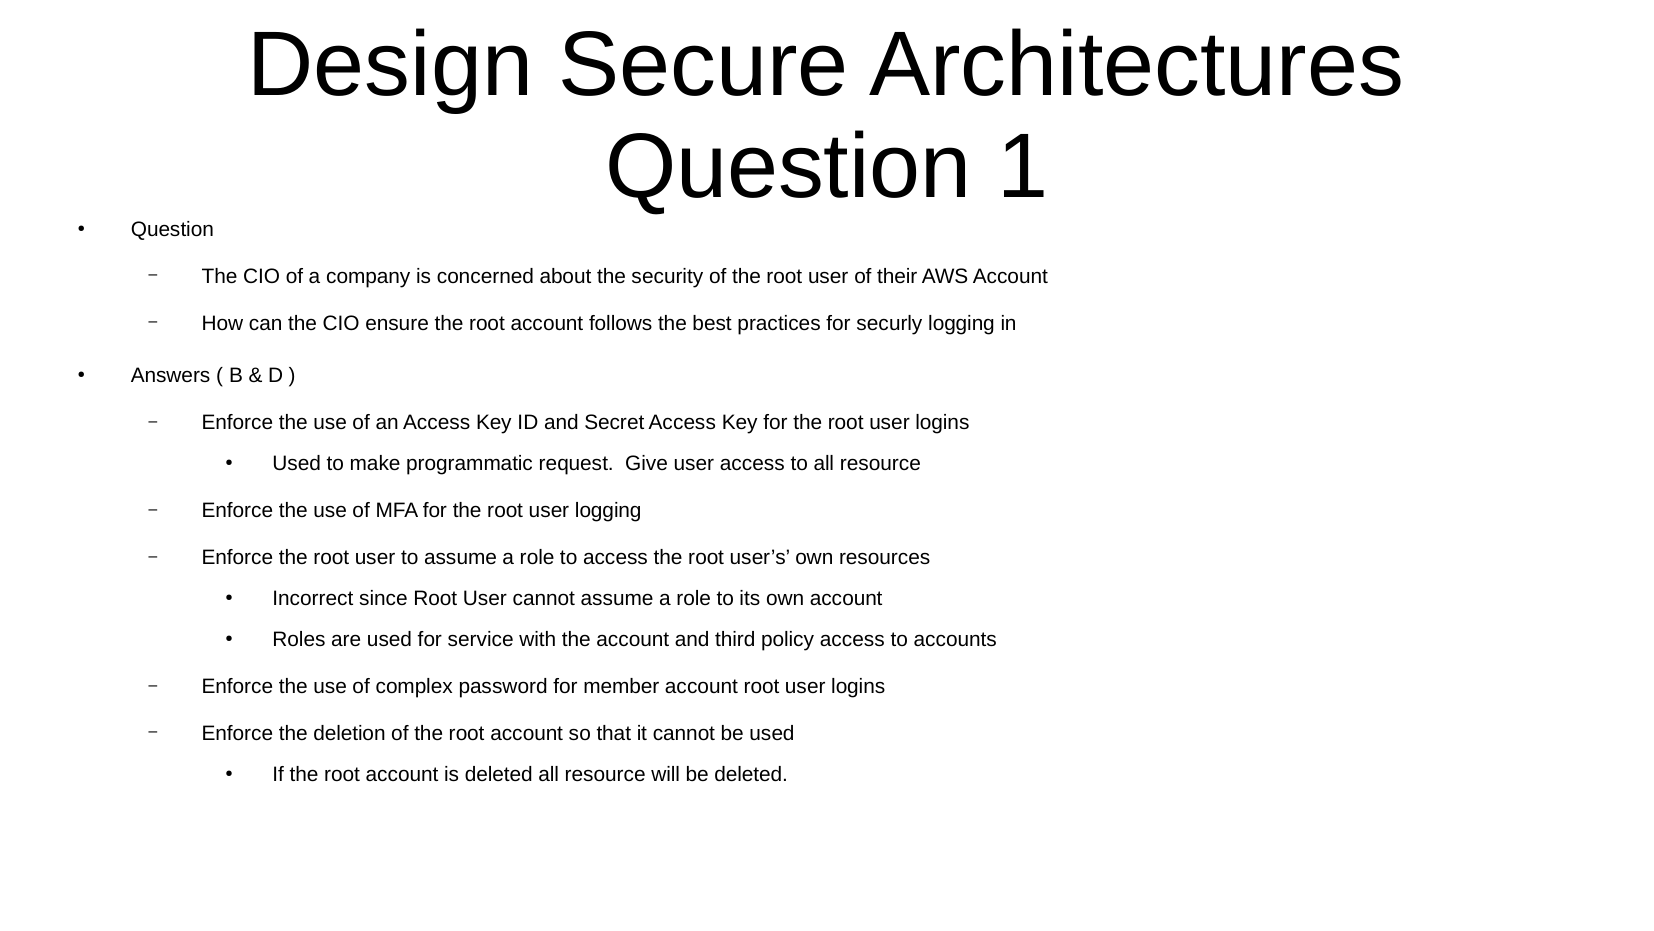

# Design Secure Architectures Question 1
Question
The CIO of a company is concerned about the security of the root user of their AWS Account
How can the CIO ensure the root account follows the best practices for securly logging in
Answers ( B & D )
Enforce the use of an Access Key ID and Secret Access Key for the root user logins
Used to make programmatic request. Give user access to all resource
Enforce the use of MFA for the root user logging
Enforce the root user to assume a role to access the root user’s’ own resources
Incorrect since Root User cannot assume a role to its own account
Roles are used for service with the account and third policy access to accounts
Enforce the use of complex password for member account root user logins
Enforce the deletion of the root account so that it cannot be used
If the root account is deleted all resource will be deleted.